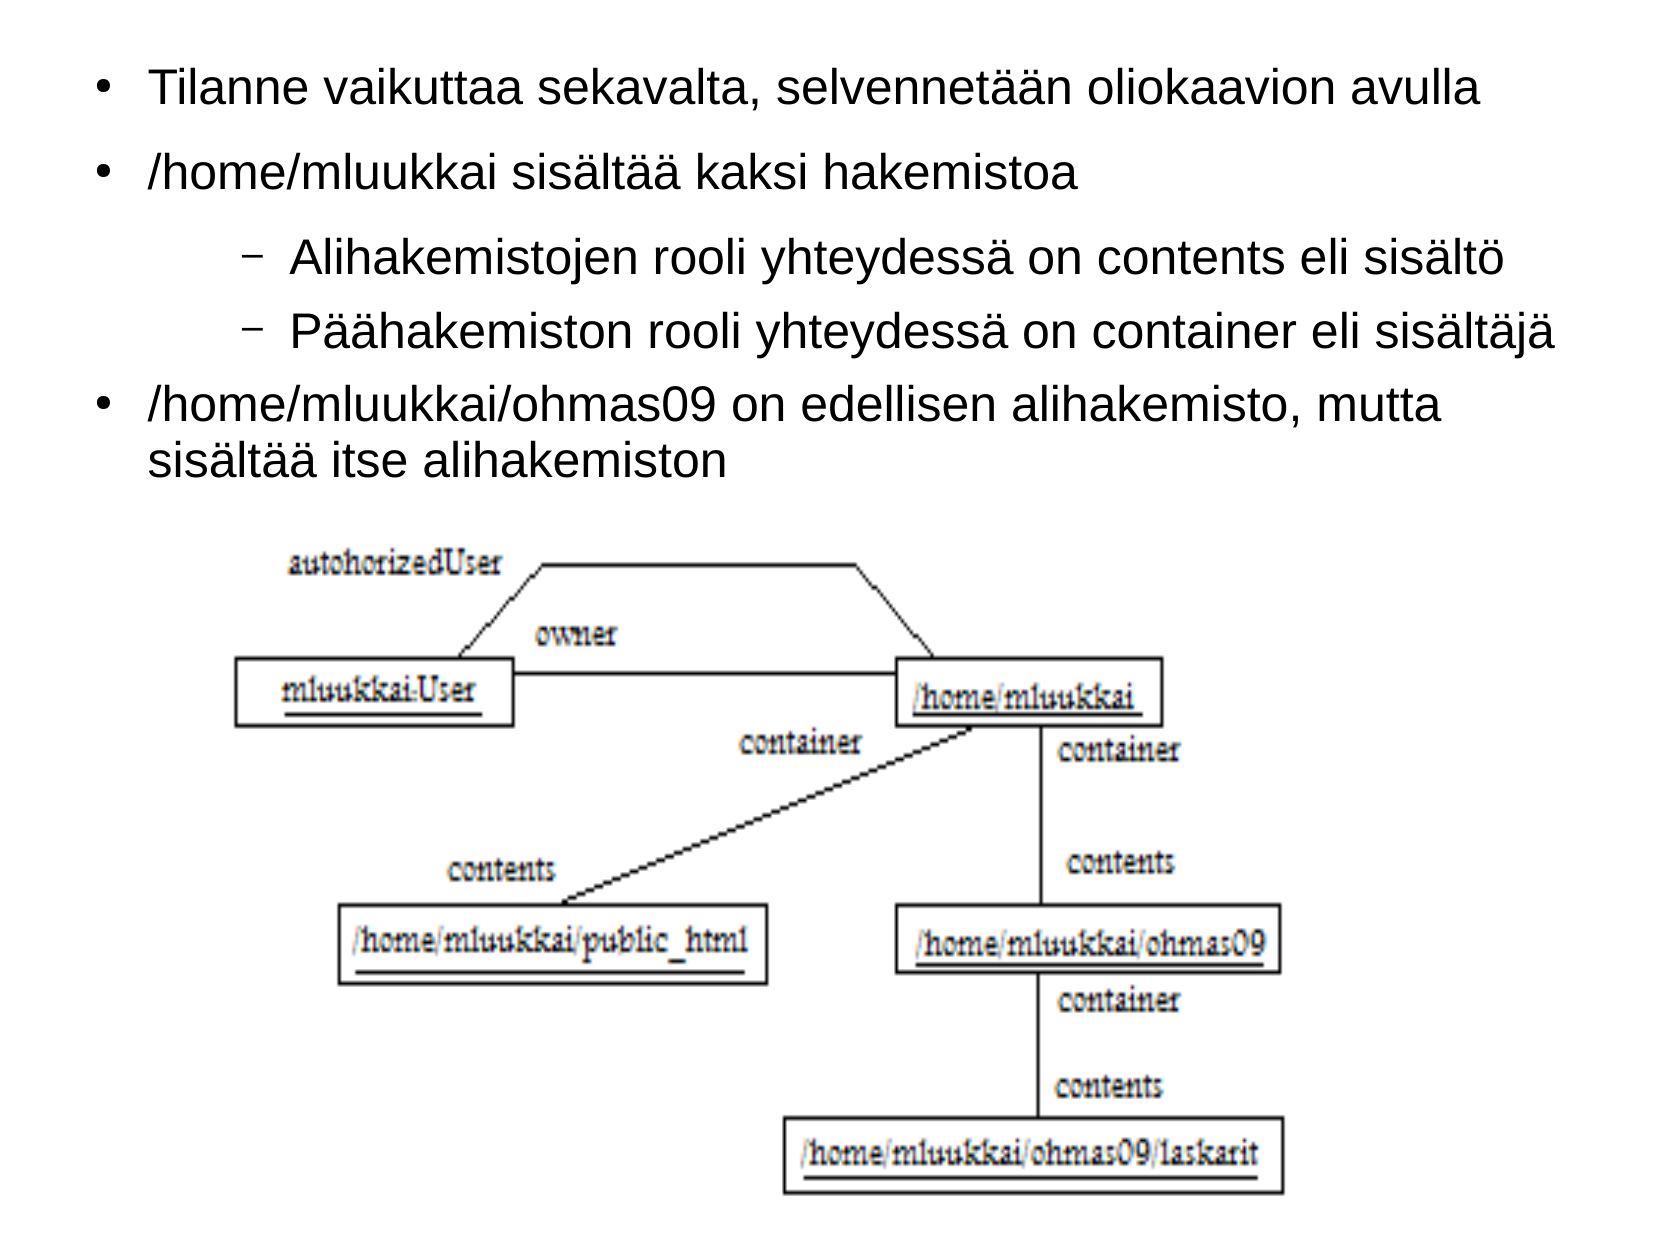

#
Tilanne vaikuttaa sekavalta, selvennetään oliokaavion avulla
/home/mluukkai sisältää kaksi hakemistoa
Alihakemistojen rooli yhteydessä on contents eli sisältö
Päähakemiston rooli yhteydessä on container eli sisältäjä
/home/mluukkai/ohmas09 on edellisen alihakemisto, mutta sisältää itse alihakemiston